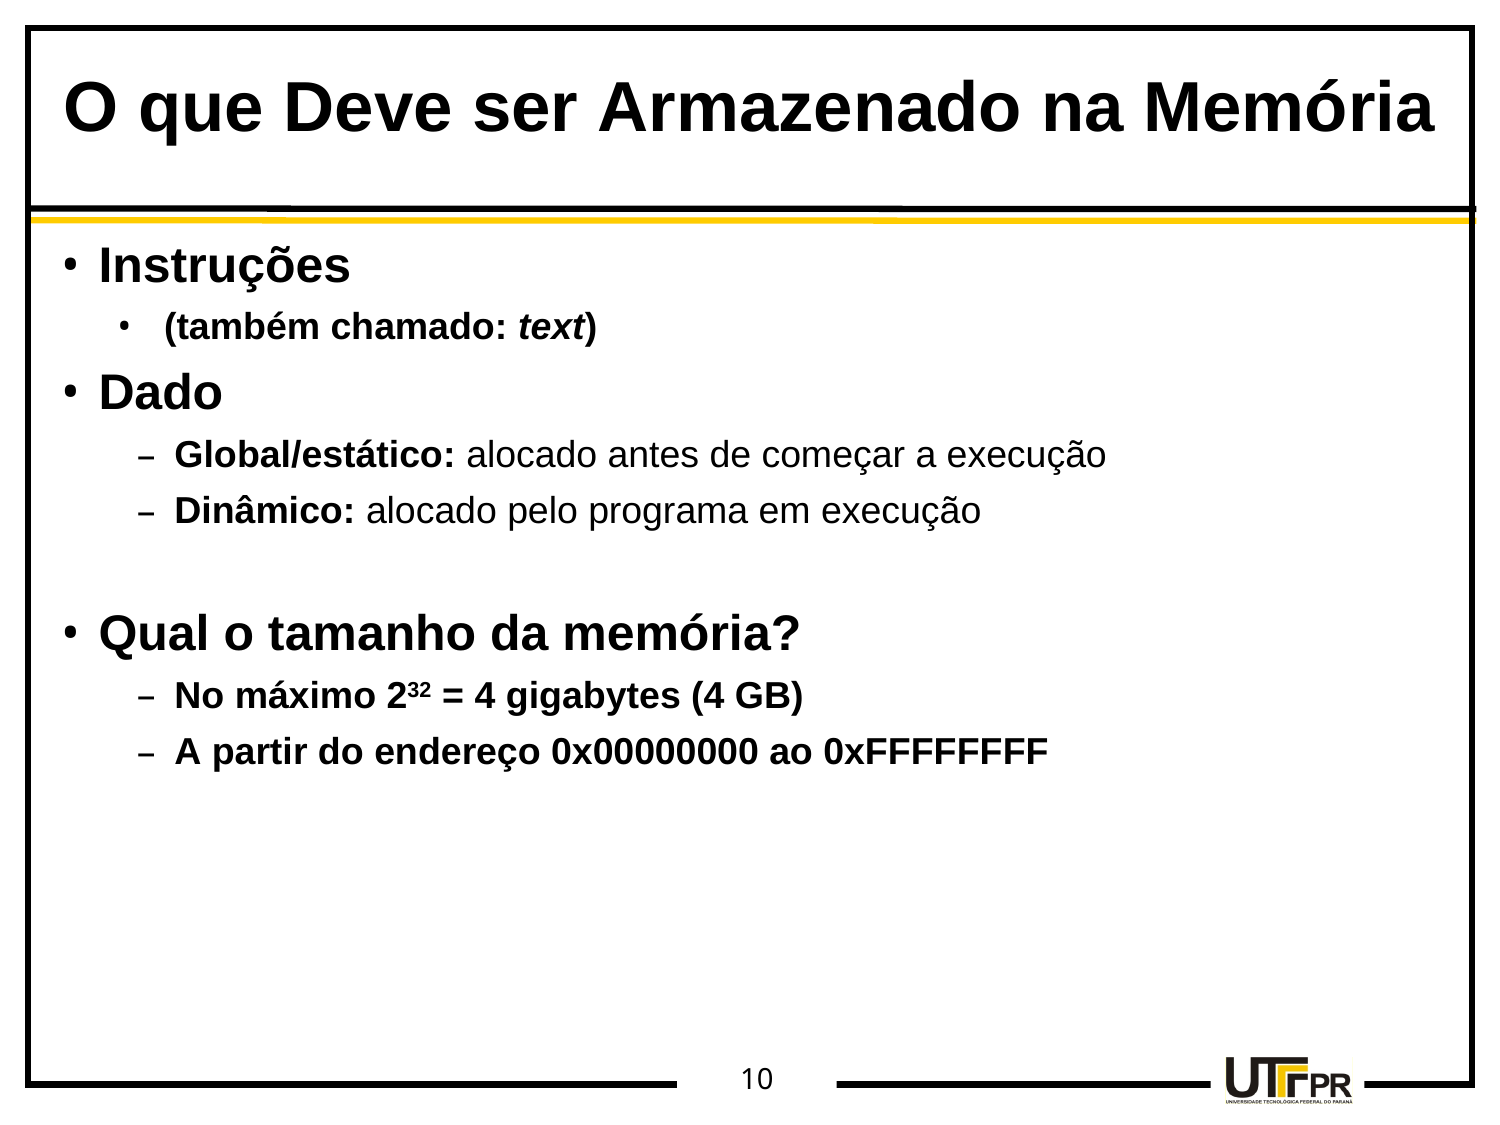

# O que Deve ser Armazenado na Memória
Instruções
 (também chamado: text)
Dado
Global/estático: alocado antes de começar a execução
Dinâmico: alocado pelo programa em execução
Qual o tamanho da memória?
No máximo 232 = 4 gigabytes (4 GB)
A partir do endereço 0x00000000 ao 0xFFFFFFFF